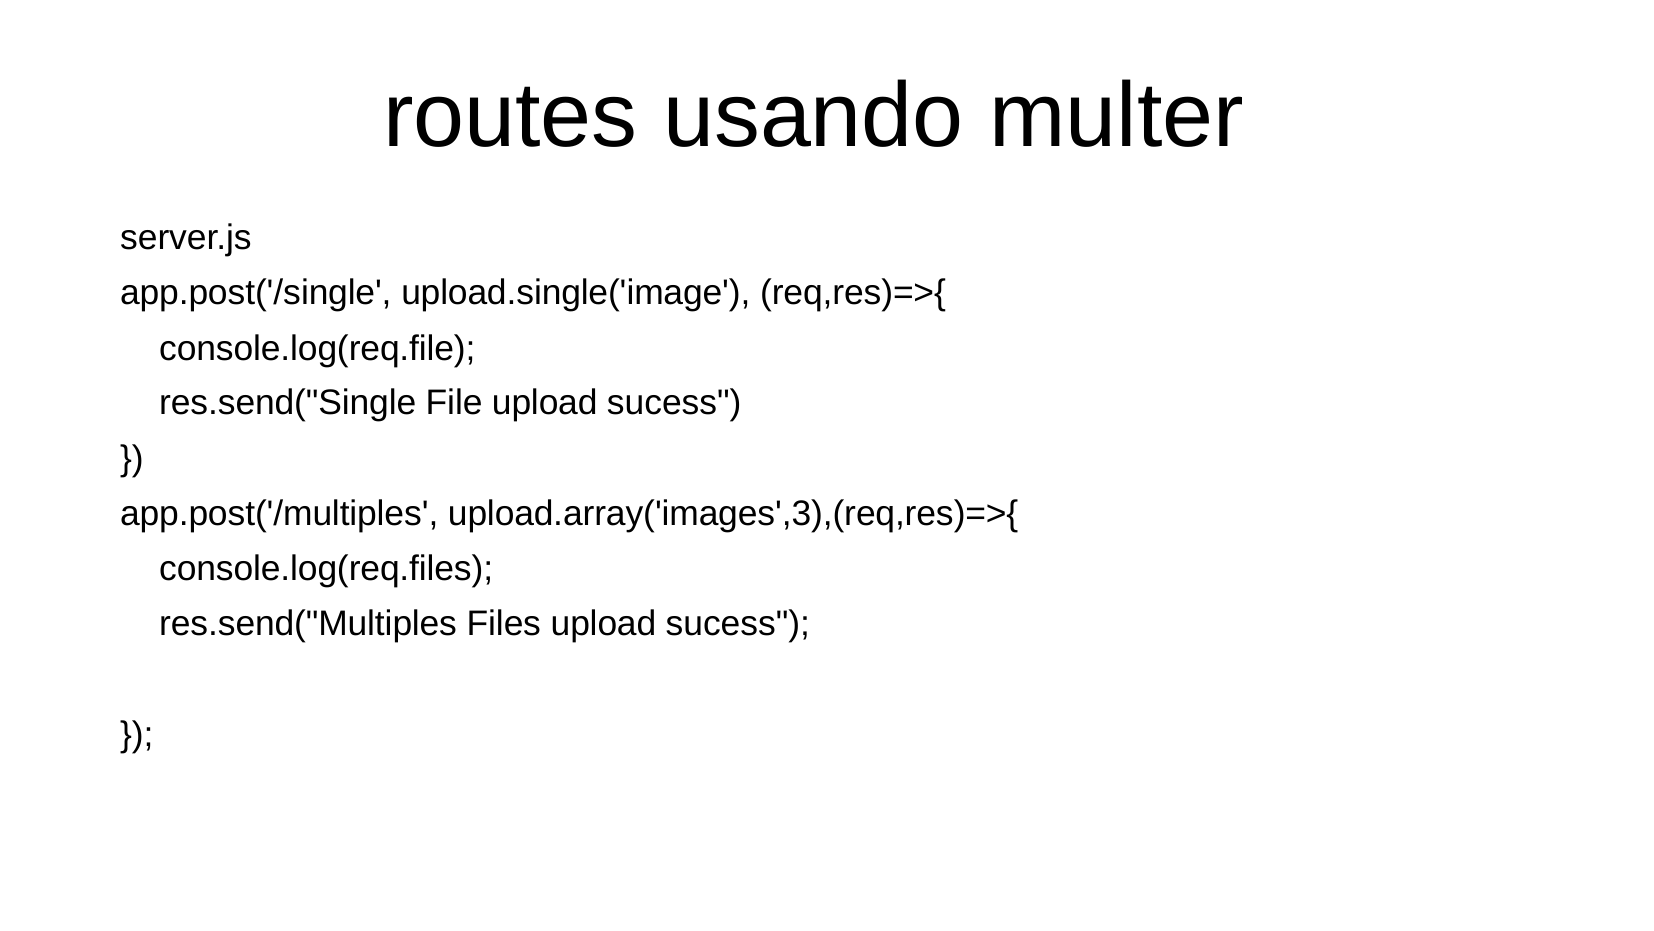

# routes usando multer
server.js
app.post('/single', upload.single('image'), (req,res)=>{
 console.log(req.file);
 res.send("Single File upload sucess")
})
app.post('/multiples', upload.array('images',3),(req,res)=>{
 console.log(req.files);
 res.send("Multiples Files upload sucess");
});